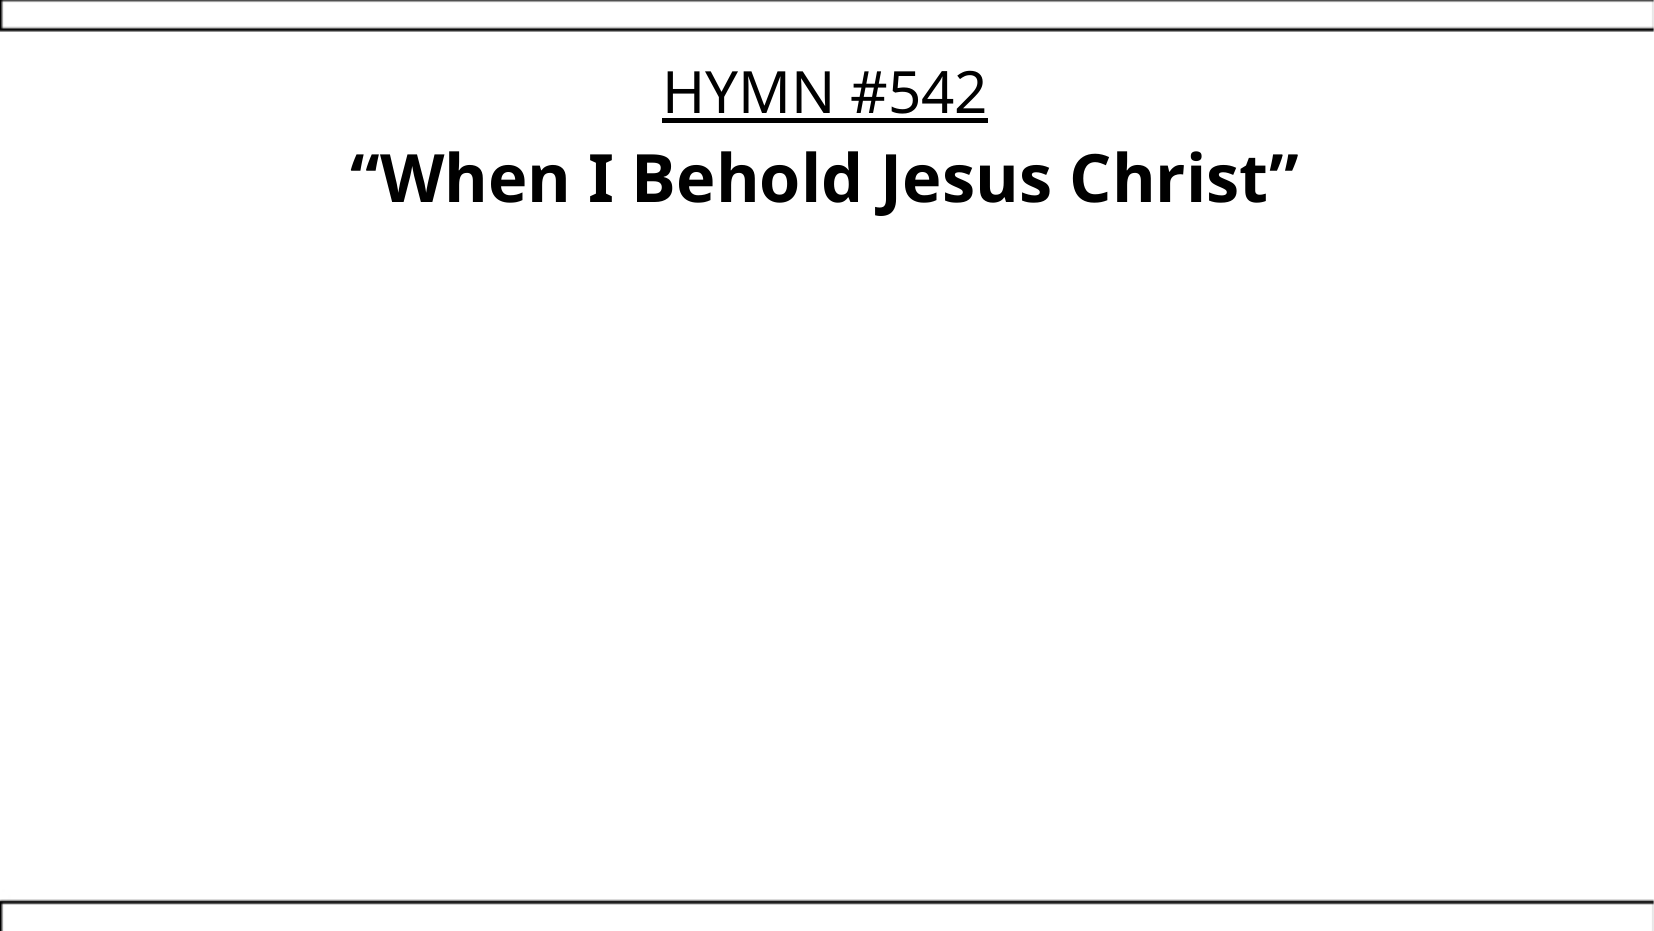

HYMN #542
“When I Behold Jesus Christ”